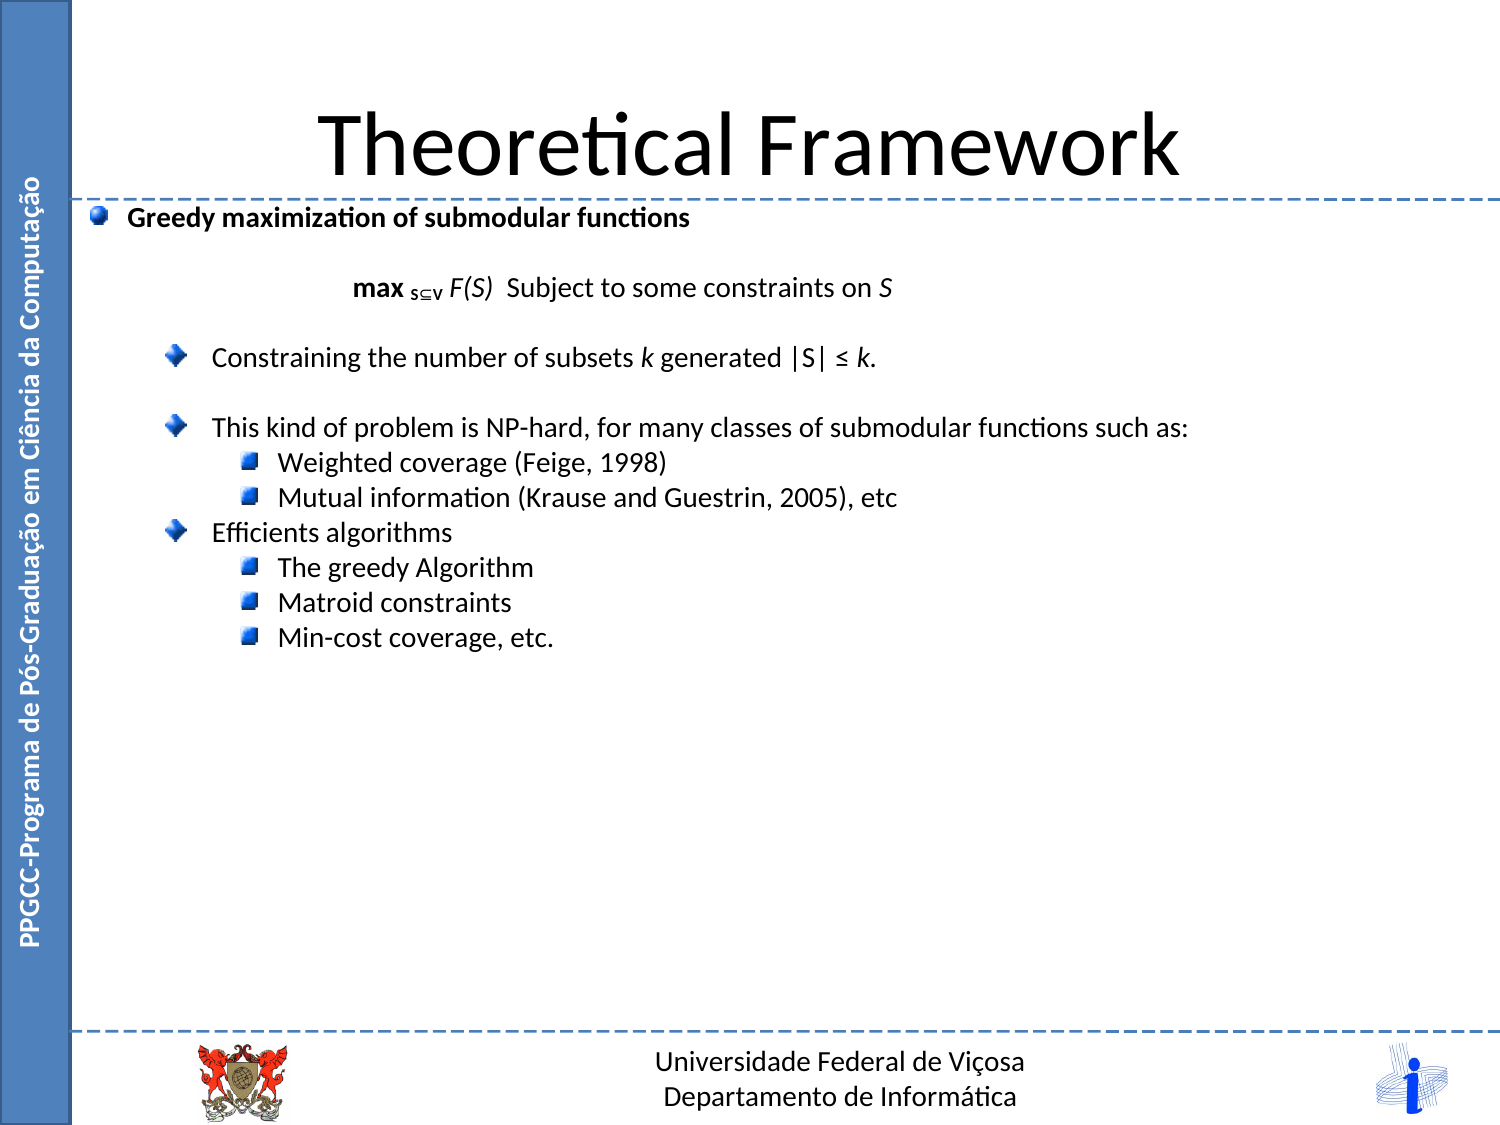

Theoretical Framework
 Greedy maximization of submodular functions
max S⊆V F(S) Subject to some constraints on S
Constraining the number of subsets k generated |S| ≤ k.
This kind of problem is NP-hard, for many classes of submodular functions such as:
Weighted coverage (Feige, 1998)
Mutual information (Krause and Guestrin, 2005), etc
Efficients algorithms
The greedy Algorithm
Matroid constraints
Min-cost coverage, etc.
PPGCC-Programa de Pós-Graduação em Ciência da Computação
Universidade Federal de Viçosa
Departamento de Informática